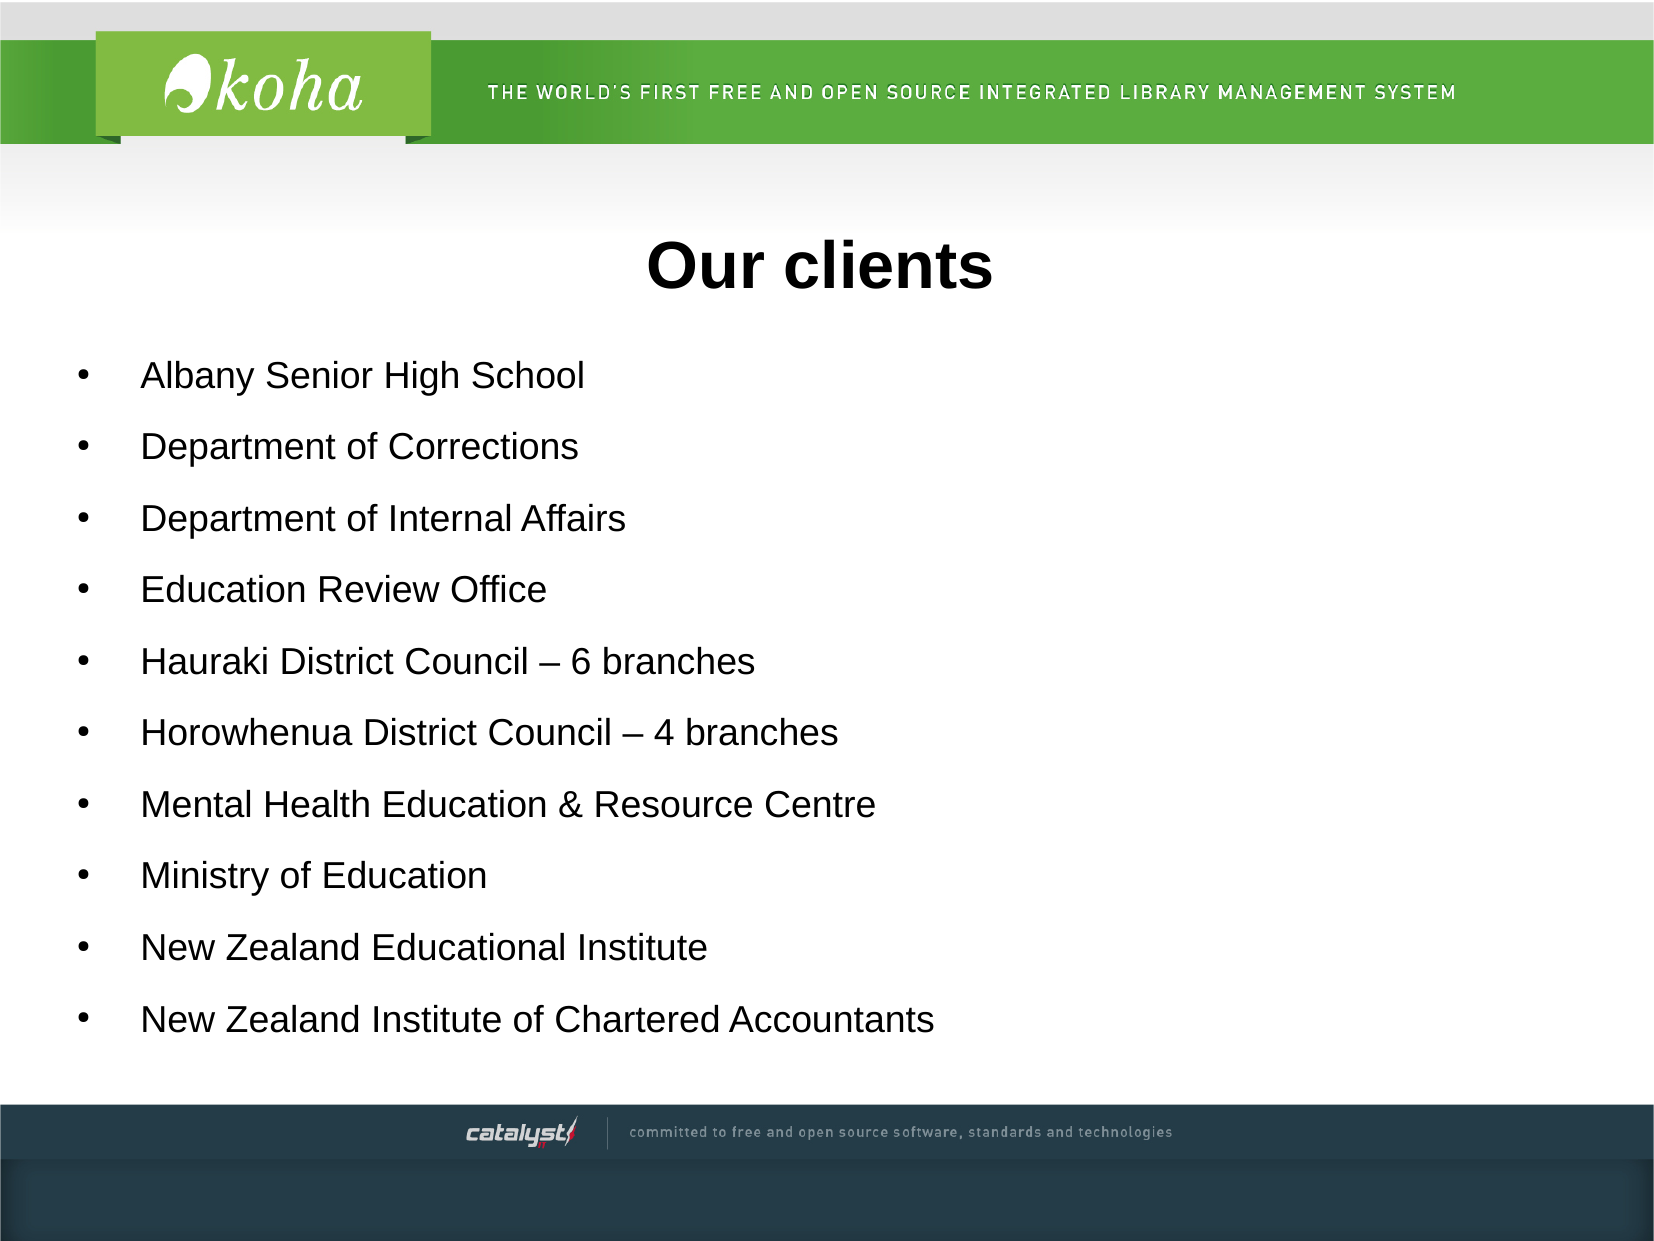

# Our clients
 Albany Senior High School
 Department of Corrections
 Department of Internal Affairs
 Education Review Office
 Hauraki District Council – 6 branches
 Horowhenua District Council – 4 branches
 Mental Health Education & Resource Centre
 Ministry of Education
 New Zealand Educational Institute
 New Zealand Institute of Chartered Accountants